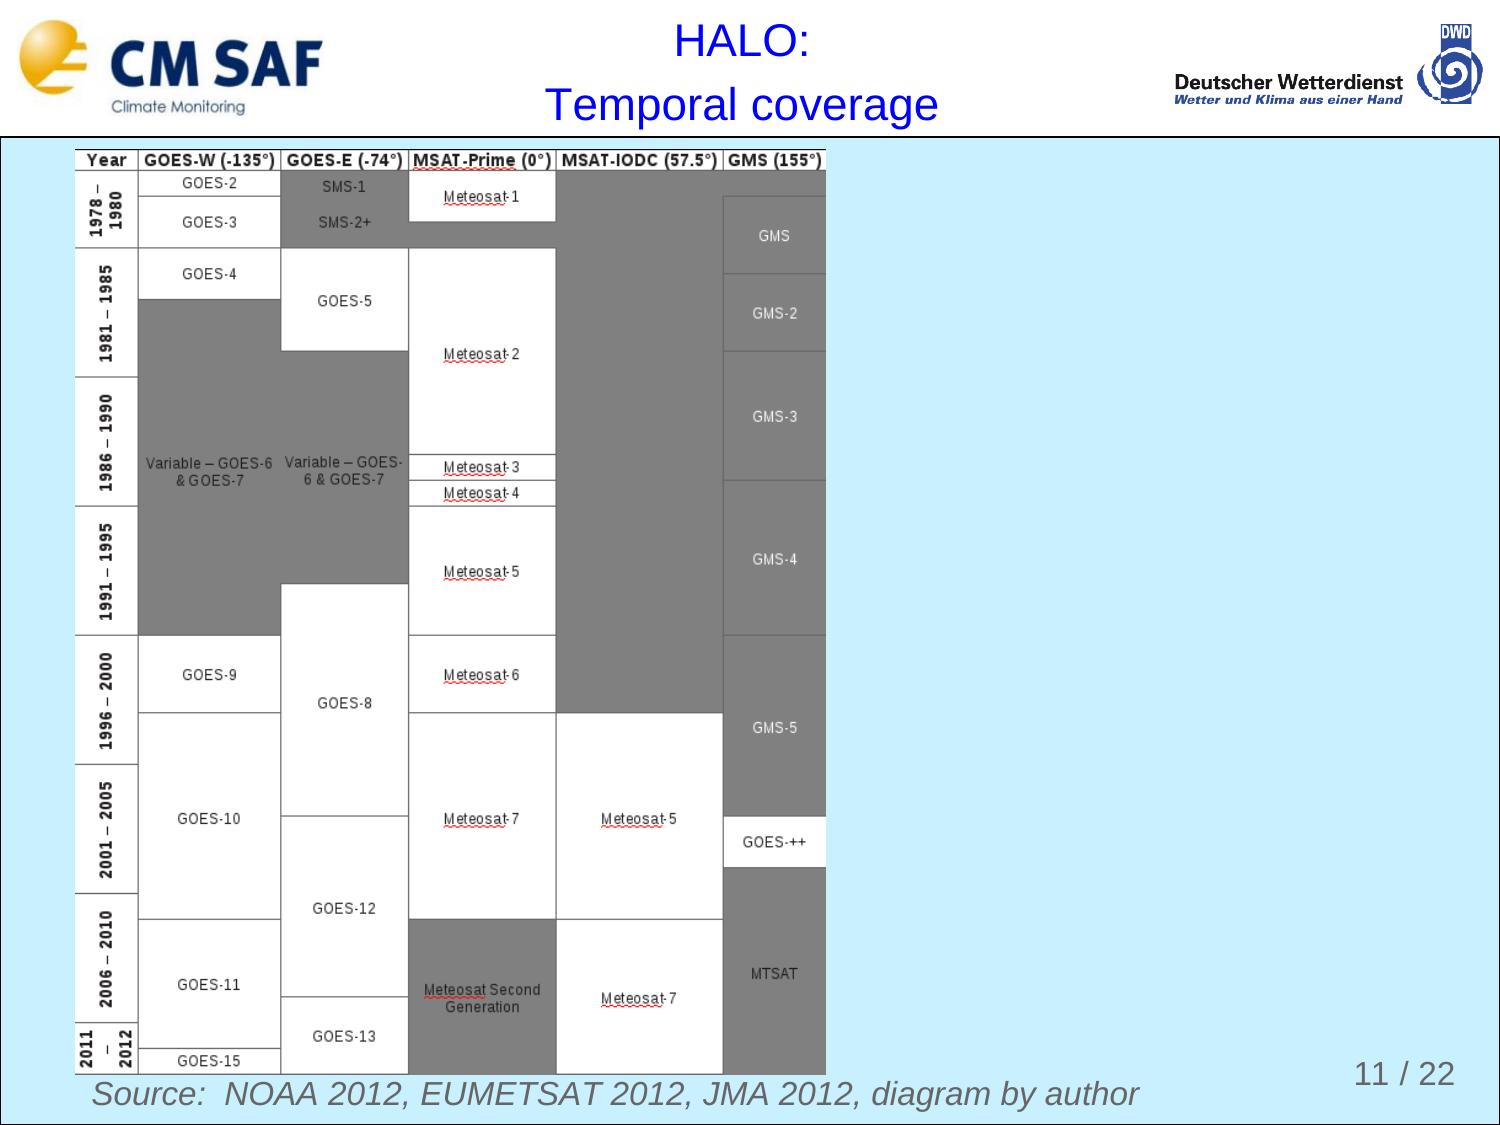

HALO:
Temporal coverage
Source: NOAA 2012, EUMETSAT 2012, JMA 2012, diagram by author